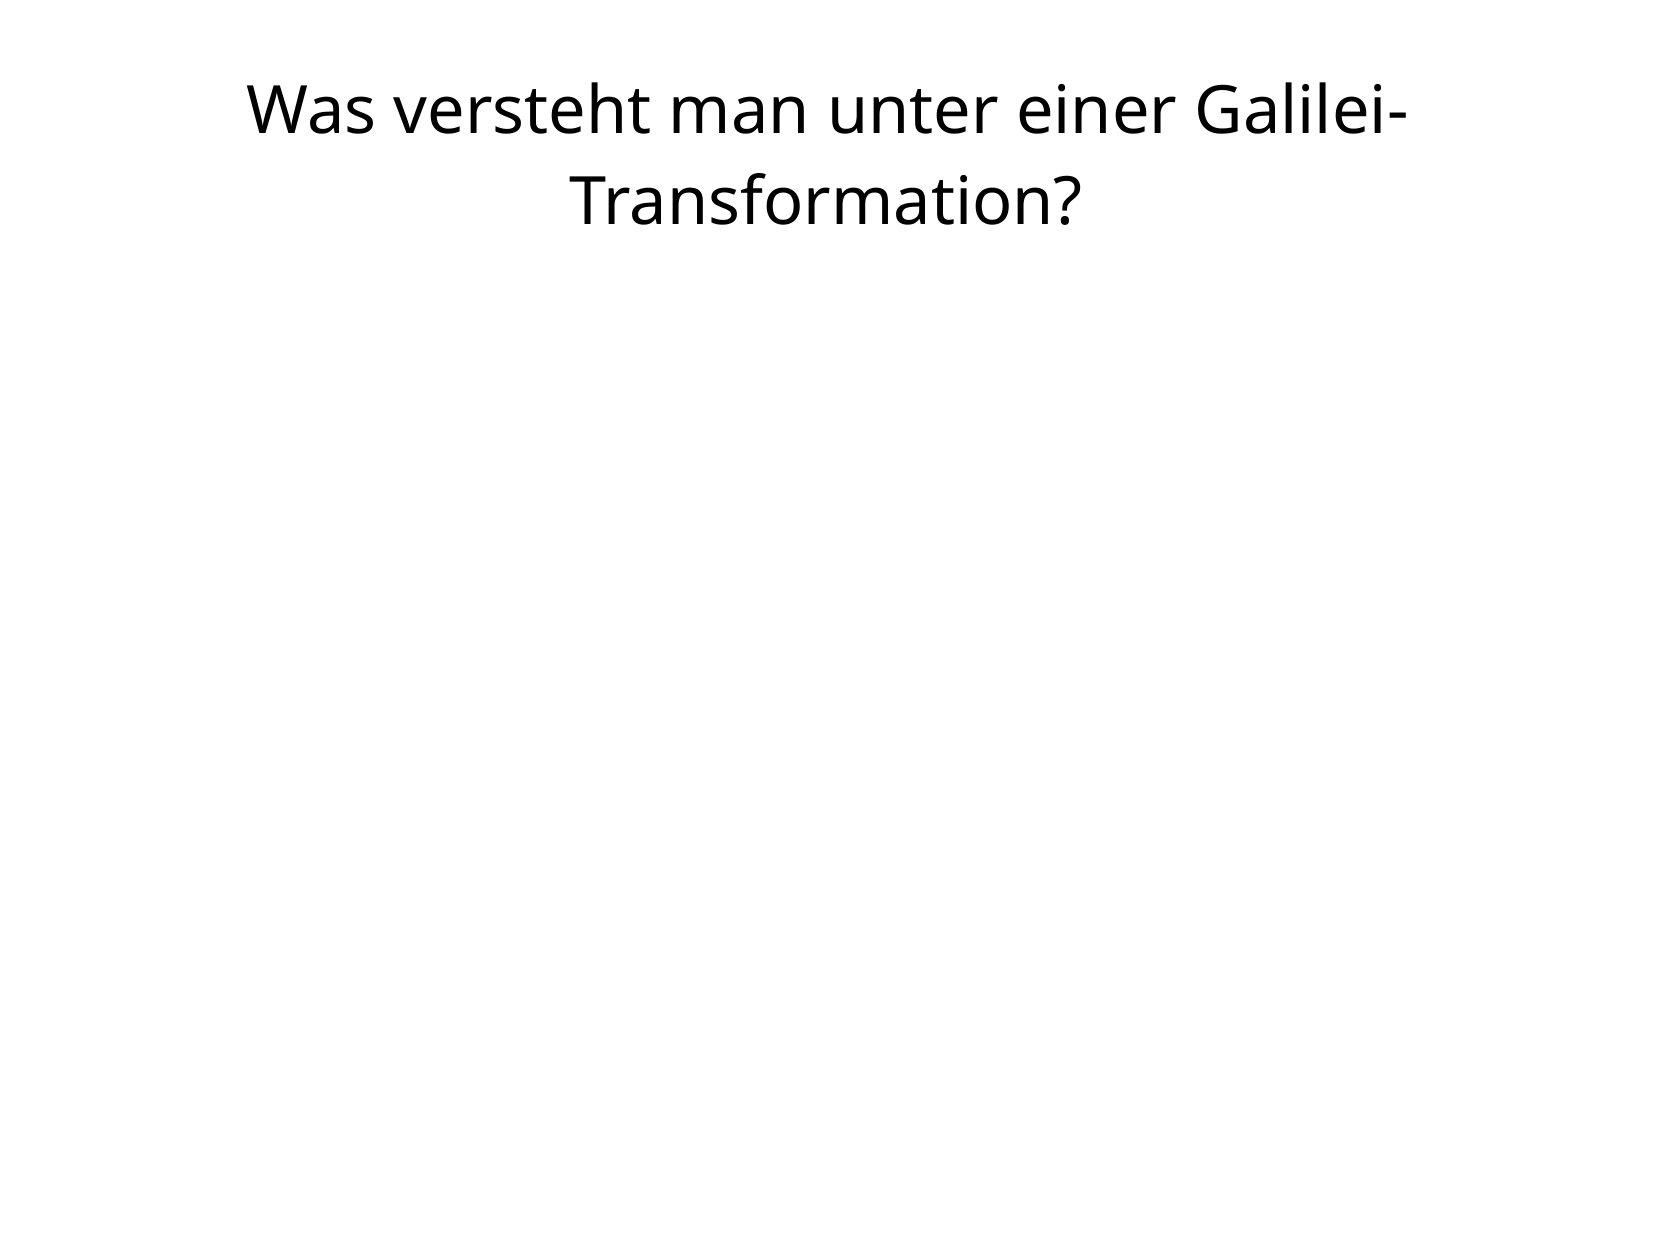

# Was versteht man unter einer Galilei-Transformation?